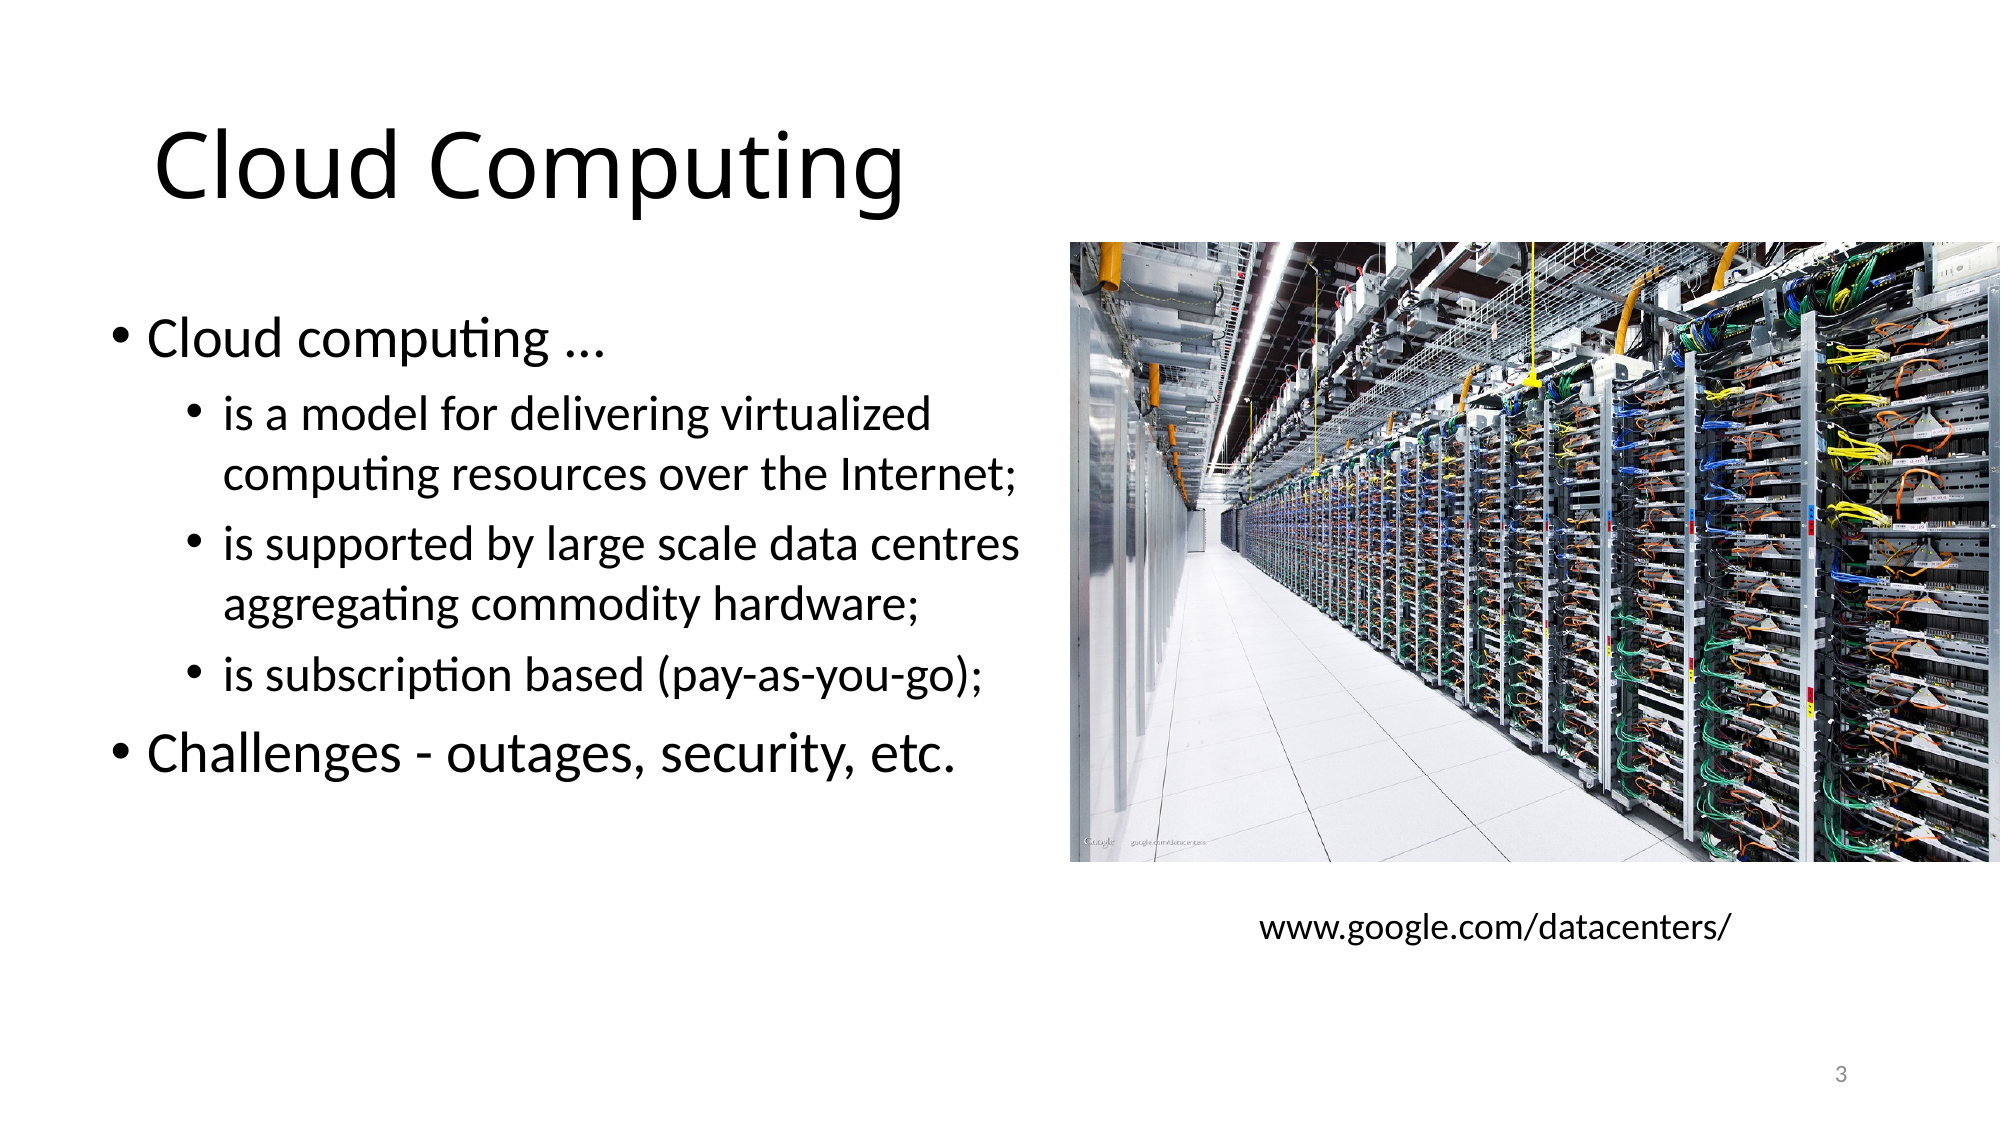

# Cloud Computing
Cloud computing ...
is a model for delivering virtualized computing resources over the Internet;
is supported by large scale data centres aggregating commodity hardware;
is subscription based (pay-as-you-go);
Challenges - outages, security, etc.
www.google.com/datacenters/